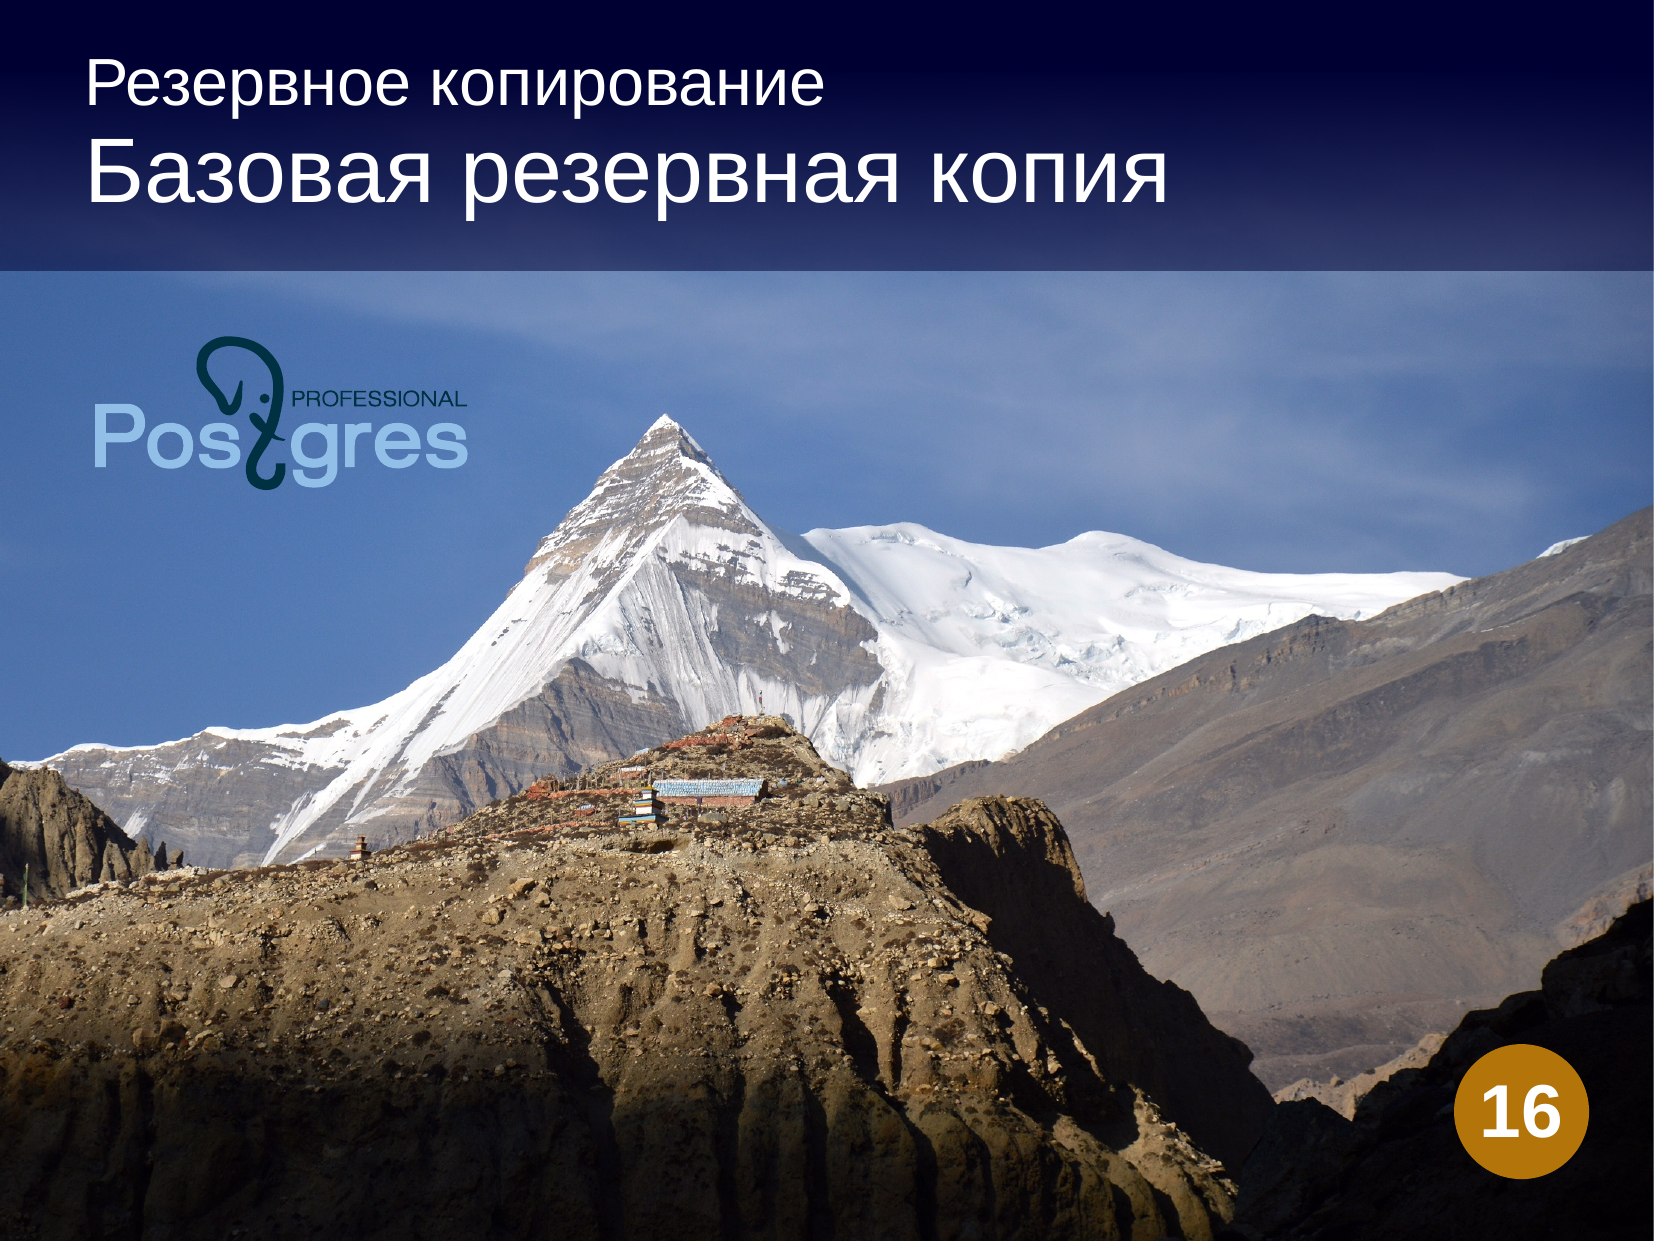

# Резервное копирование Базовая резервная копия
16